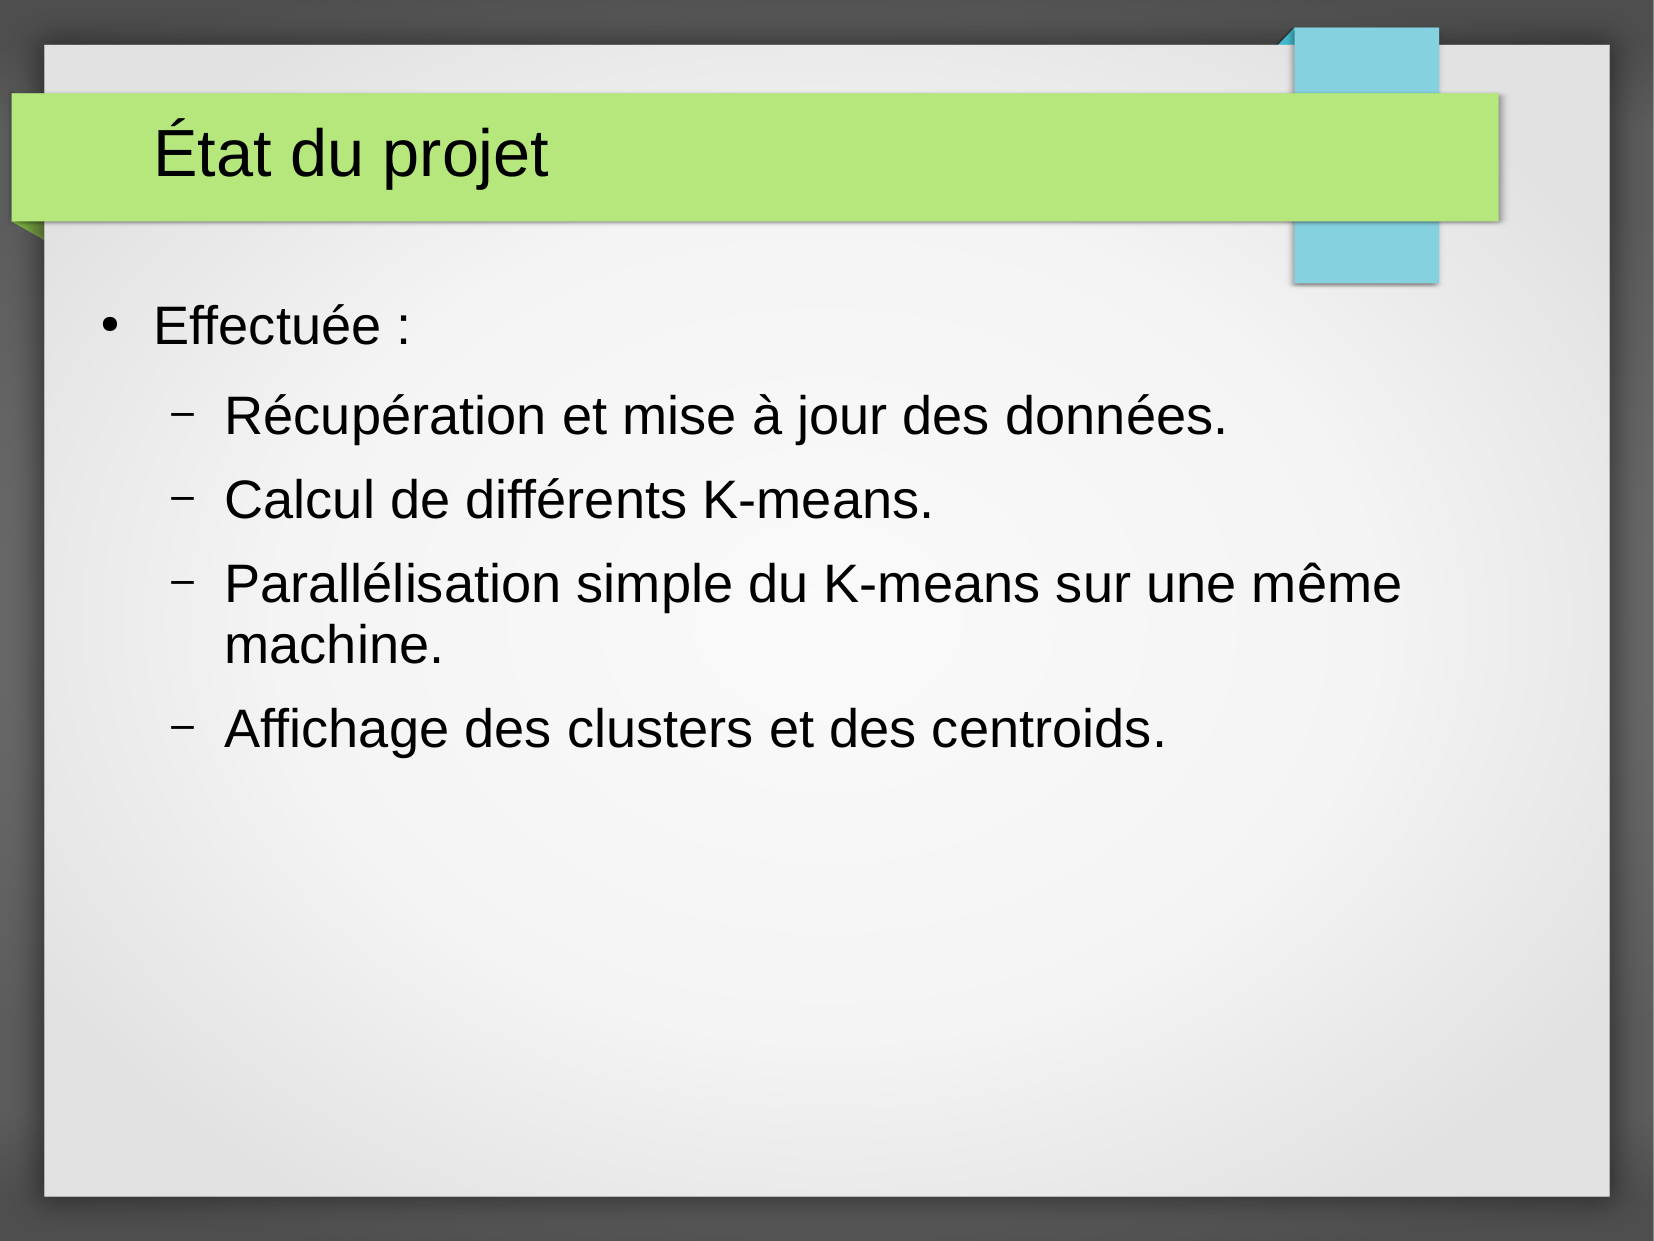

# État du projet
Effectuée :
Récupération et mise à jour des données.
Calcul de différents K-means.
Parallélisation simple du K-means sur une même machine.
Affichage des clusters et des centroids.